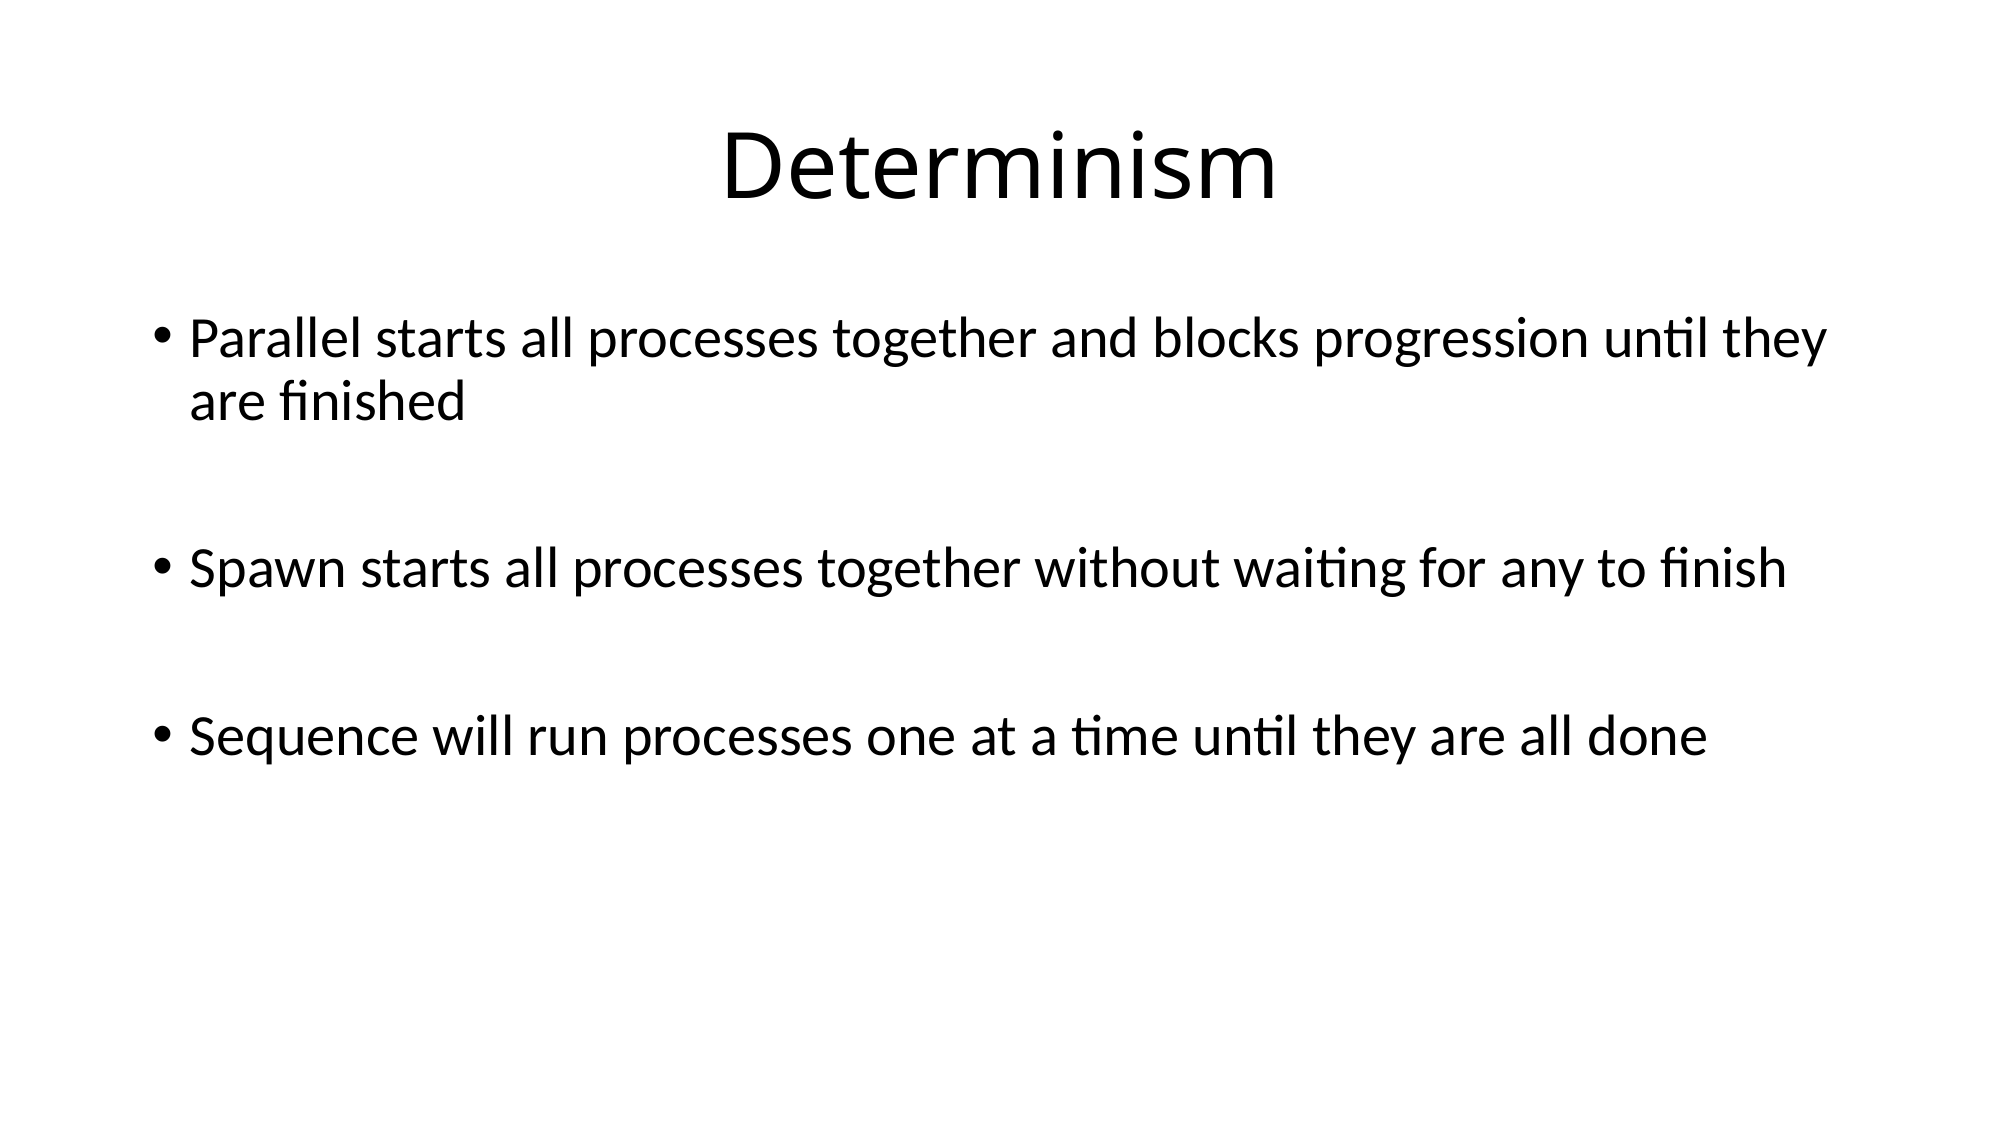

# Determinism
Parallel starts all processes together and blocks progression until they are finished
Spawn starts all processes together without waiting for any to finish
Sequence will run processes one at a time until they are all done